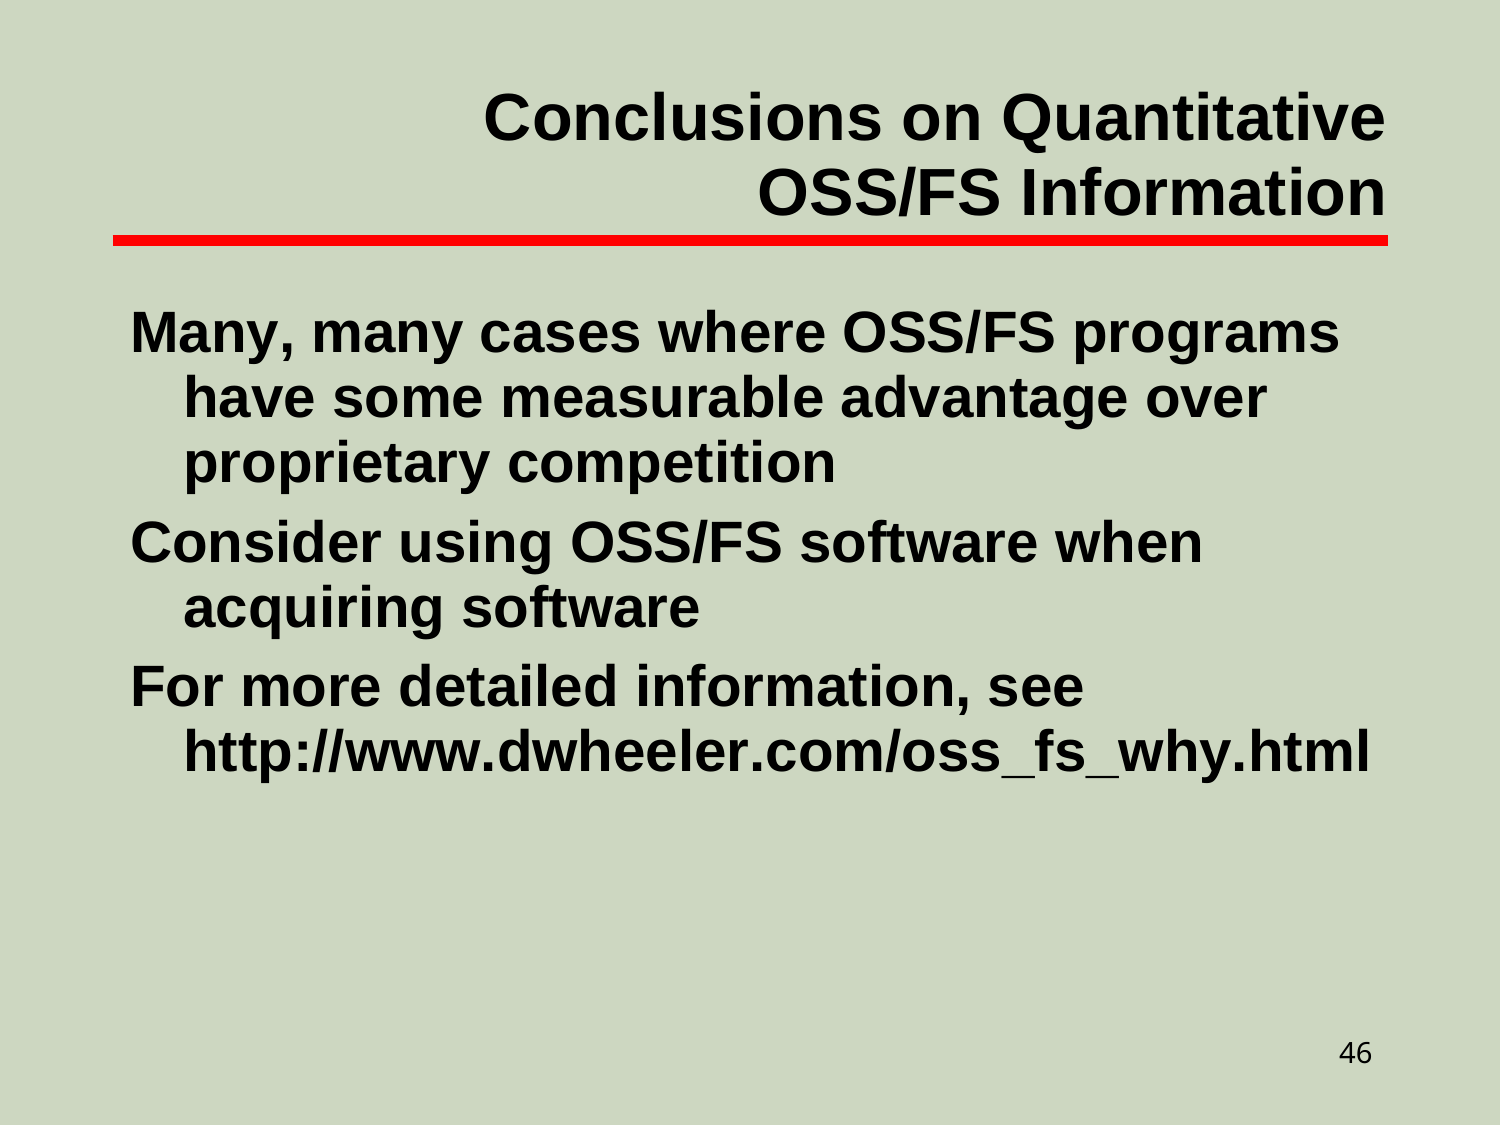

# Conclusions on Quantitative OSS/FS Information
Many, many cases where OSS/FS programs have some measurable advantage over proprietary competition
Consider using OSS/FS software when acquiring software
For more detailed information, see
http://www.dwheeler.com/oss_fs_why.html